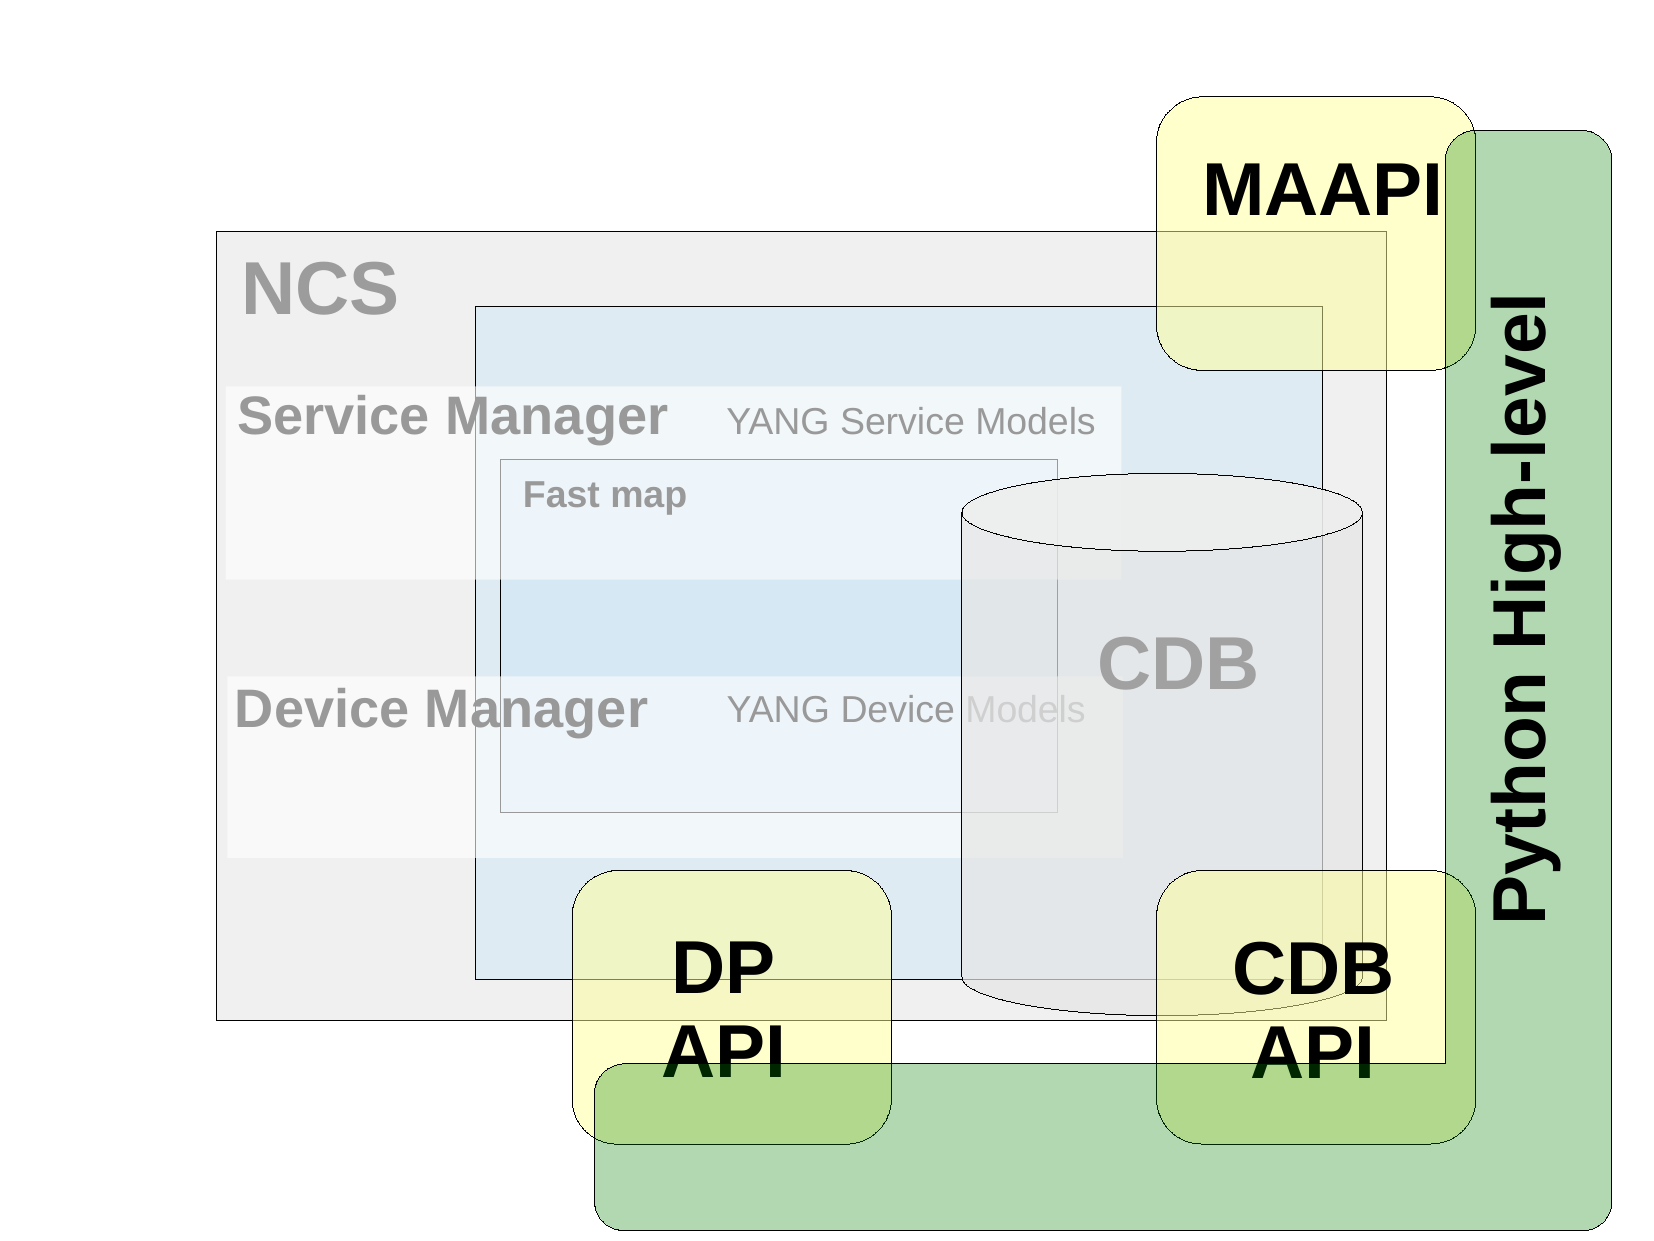

MAAPI
NCS
Service Manager
YANG Service Models
Fast map
Python High-level
CDB
Device Manager
YANG Device Models
DP
API
CDB
API